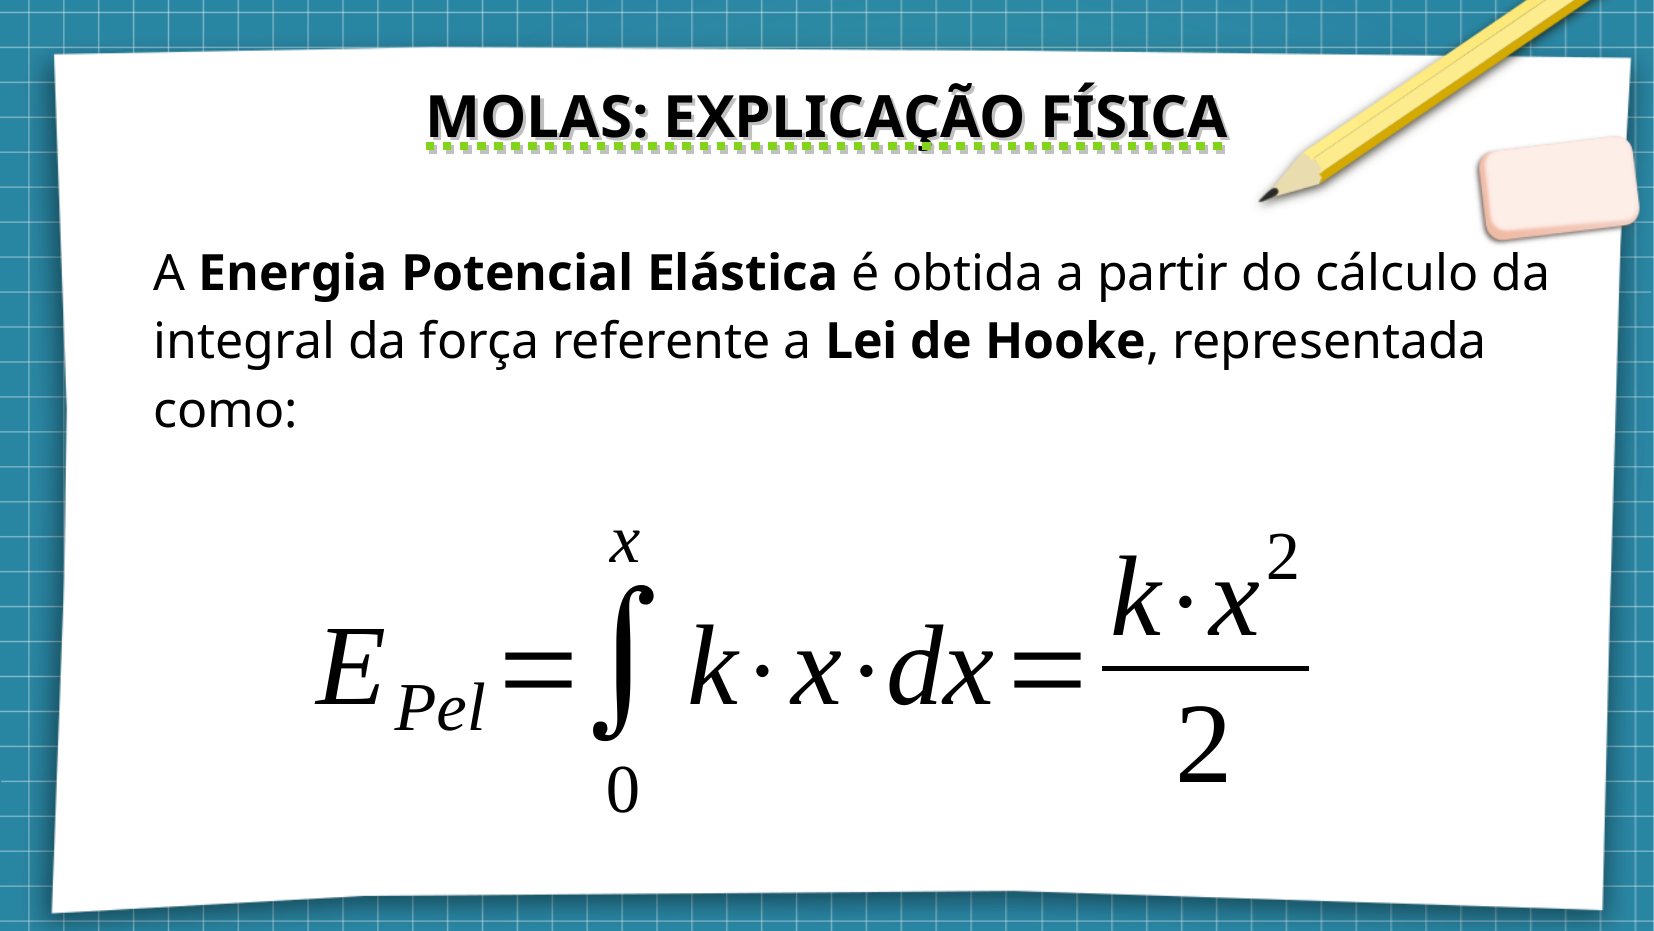

# Molas: Explicação física
A Energia Potencial Elástica é obtida a partir do cálculo da integral da força referente a Lei de Hooke, representada como: